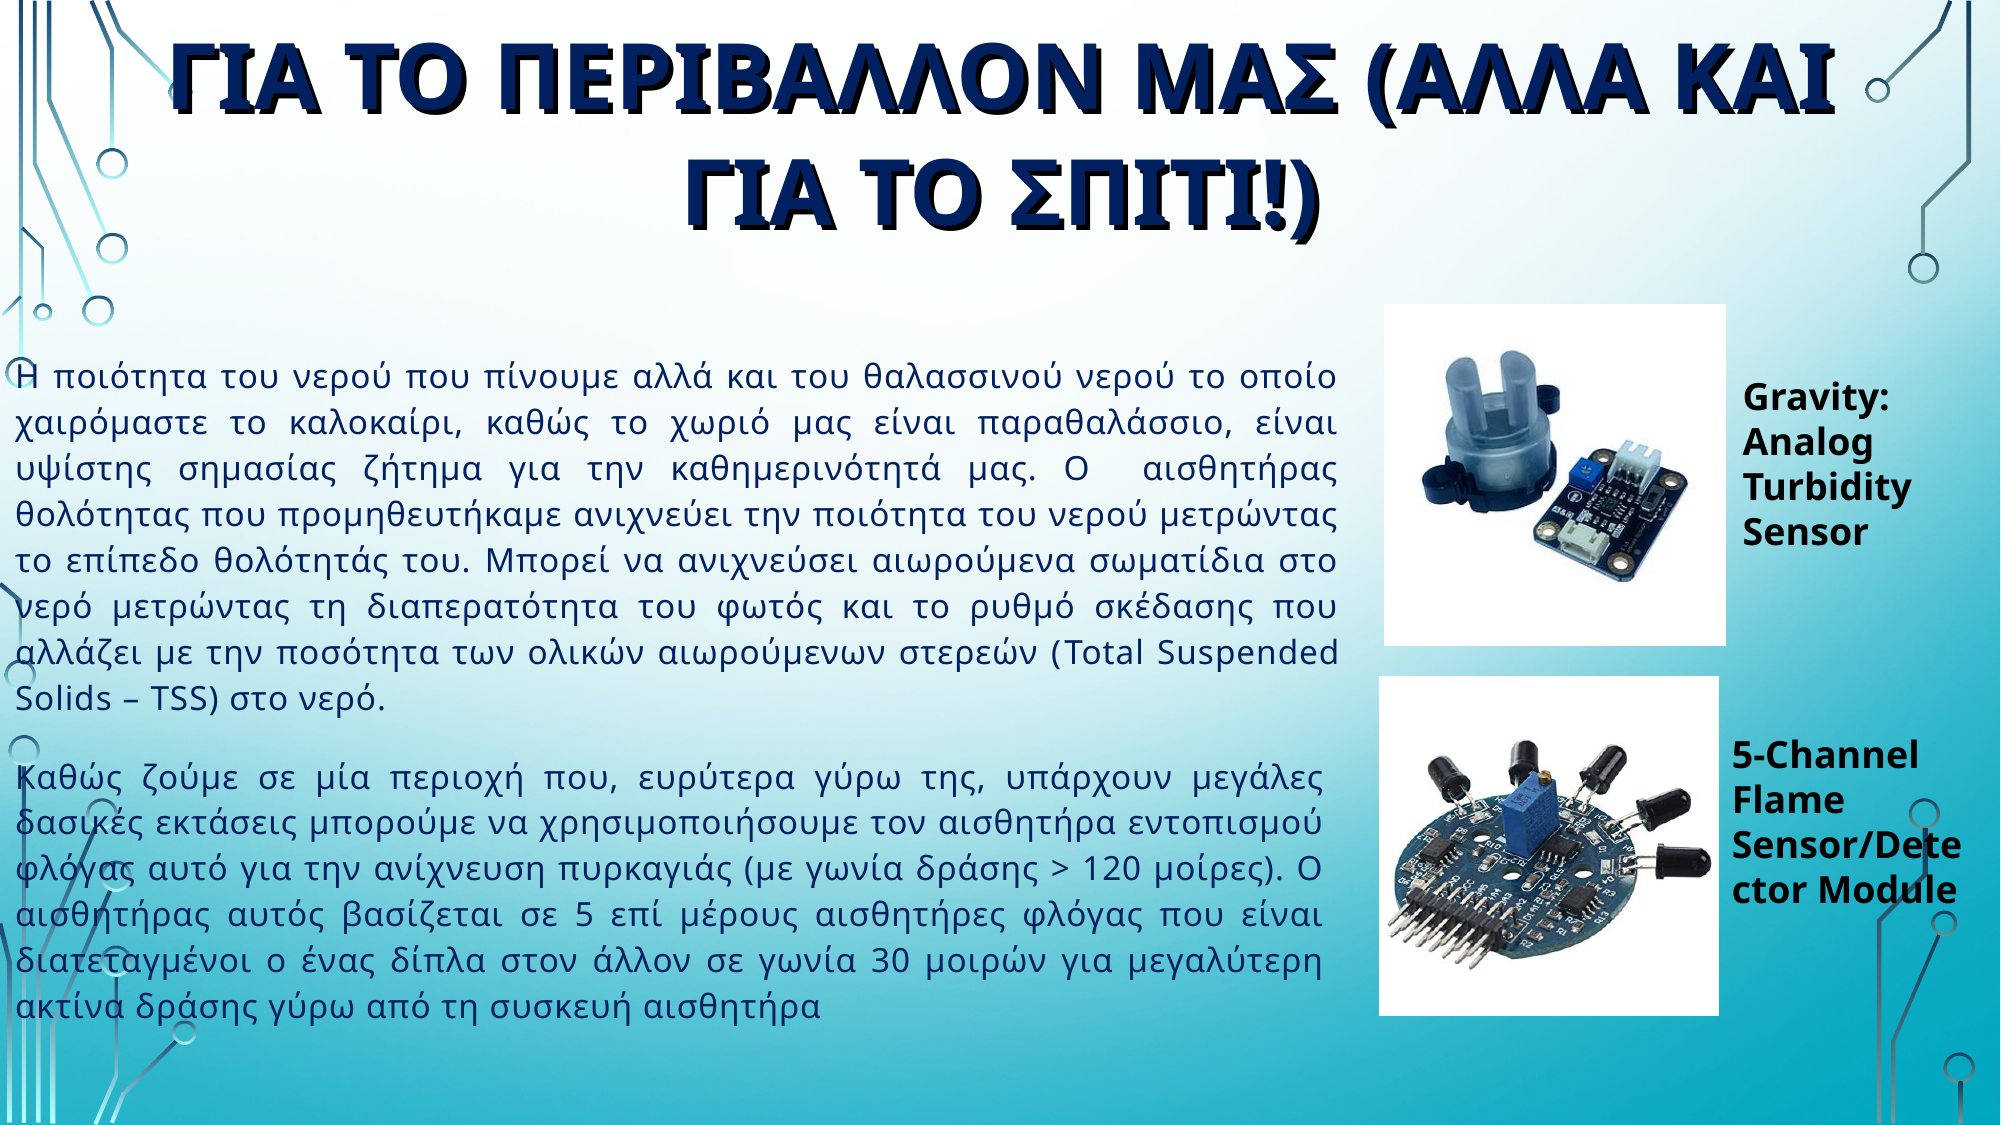

Για το περιβαλλον μας (αλλα και για το σπιτι!)
Η ποιότητα του νερού που πίνουμε αλλά και του θαλασσινού νερού το οποίο χαιρόμαστε το καλοκαίρι, καθώς το χωριό μας είναι παραθαλάσσιο, είναι υψίστης σημασίας ζήτημα για την καθημερινότητά μας. Ο αισθητήρας θολότητας που προμηθευτήκαμε ανιχνεύει την ποιότητα του νερού μετρώντας το επίπεδο θολότητάς του. Μπορεί να ανιχνεύσει αιωρούμενα σωματίδια στο νερό μετρώντας τη διαπερατότητα του φωτός και το ρυθμό σκέδασης που αλλάζει με την ποσότητα των ολικών αιωρούμενων στερεών (Total Suspended Solids – TSS) στο νερό.
Gravity: Analog Turbidity Sensor
5-Channel Flame Sensor/Detector Module
Καθώς ζούμε σε μία περιοχή που, ευρύτερα γύρω της, υπάρχουν μεγάλες δασικές εκτάσεις μπορούμε να χρησιμοποιήσουμε τον αισθητήρα εντοπισμού φλόγας αυτό για την ανίχνευση πυρκαγιάς (με γωνία δράσης > 120 μοίρες). Ο αισθητήρας αυτός βασίζεται σε 5 επί μέρους αισθητήρες φλόγας που είναι διατεταγμένοι ο ένας δίπλα στον άλλον σε γωνία 30 μοιρών για μεγαλύτερη ακτίνα δράσης γύρω από τη συσκευή αισθητήρα